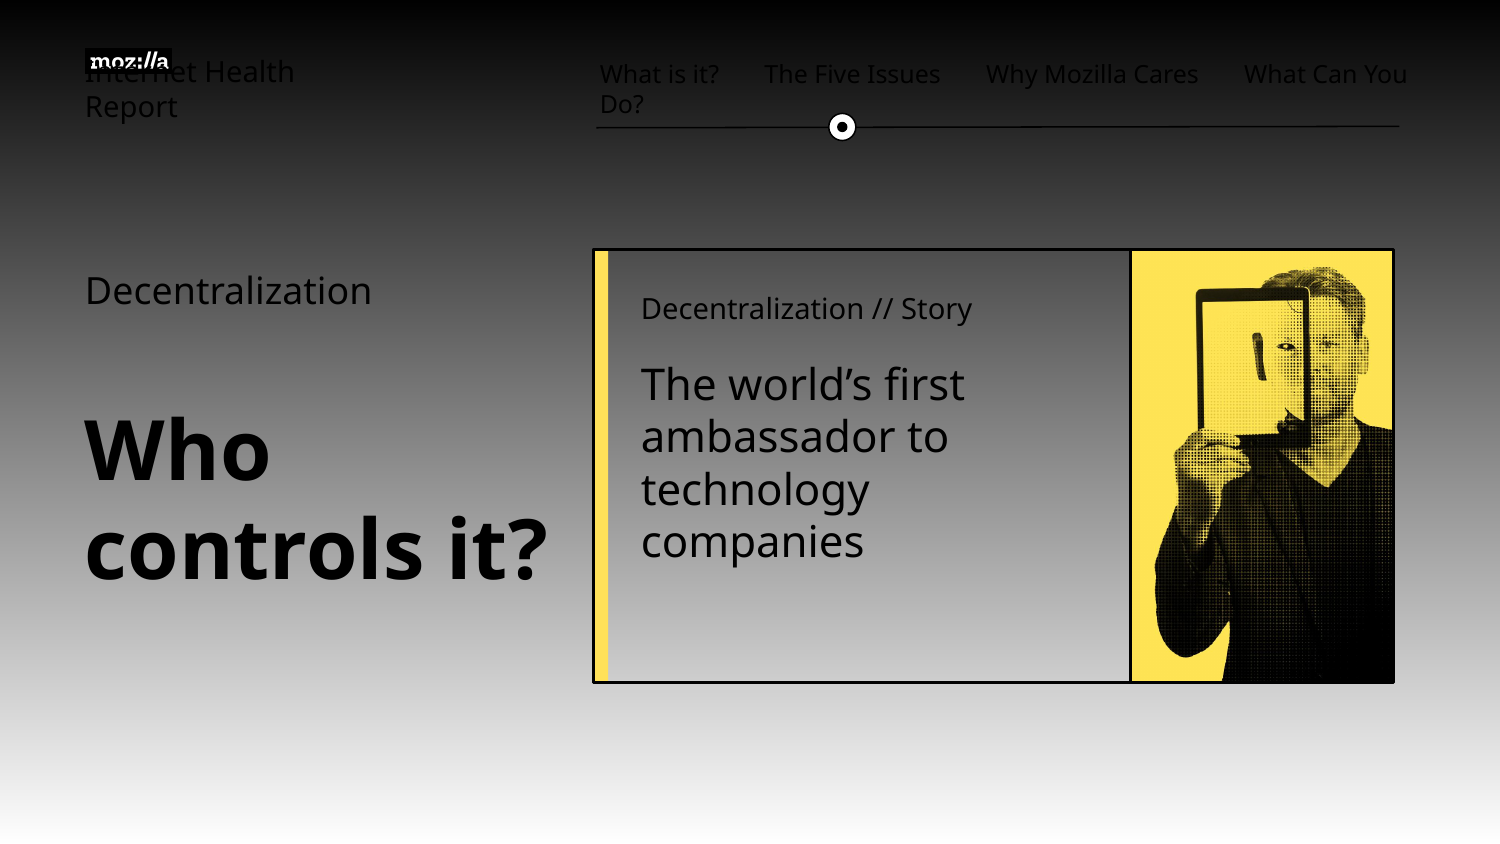

Internet Health Report
What is it? The Five Issues Why Mozilla Cares What Can You Do?
Decentralization
Who controls it?
Decentralization // Story
The world’s first ambassador to technology companies